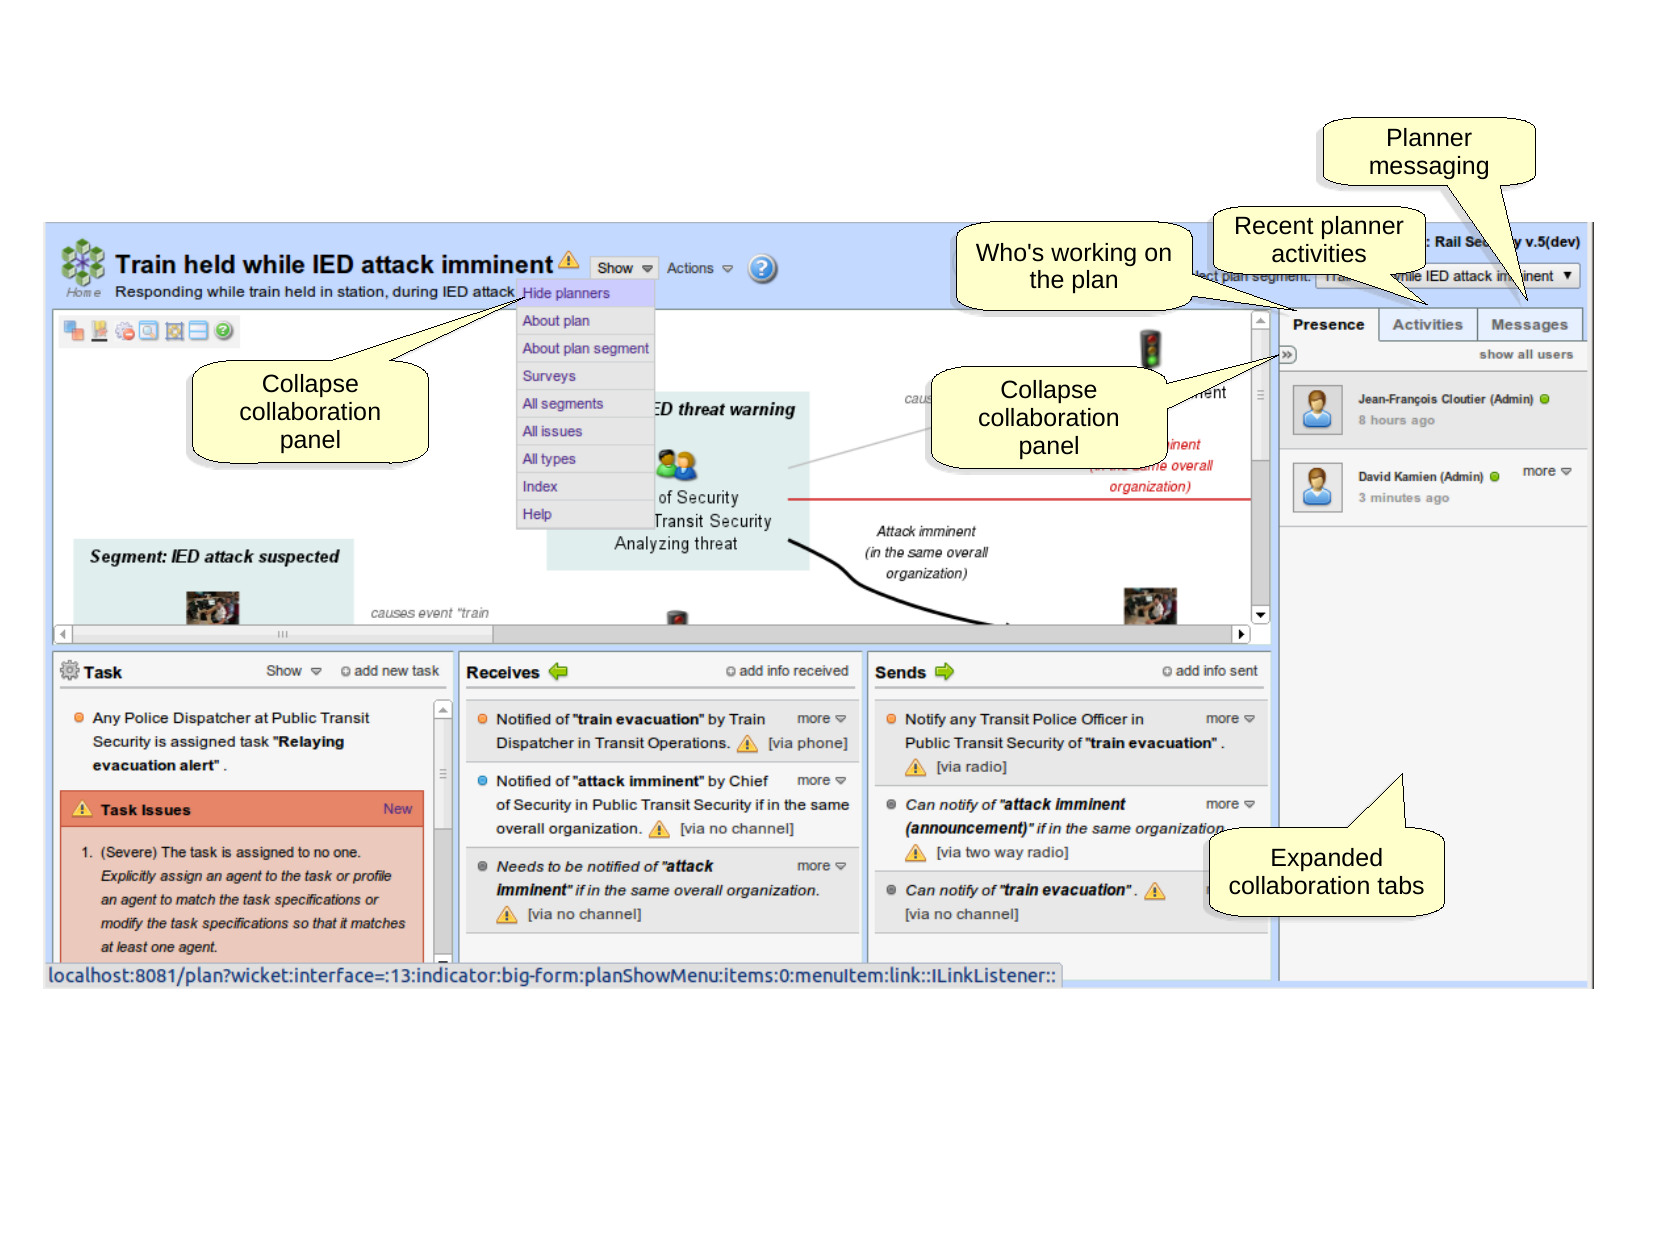

Planner messaging
Recent planner activities
Who's working on the plan
Collapse collaboration panel
Collapse collaboration panel
Expanded collaboration tabs